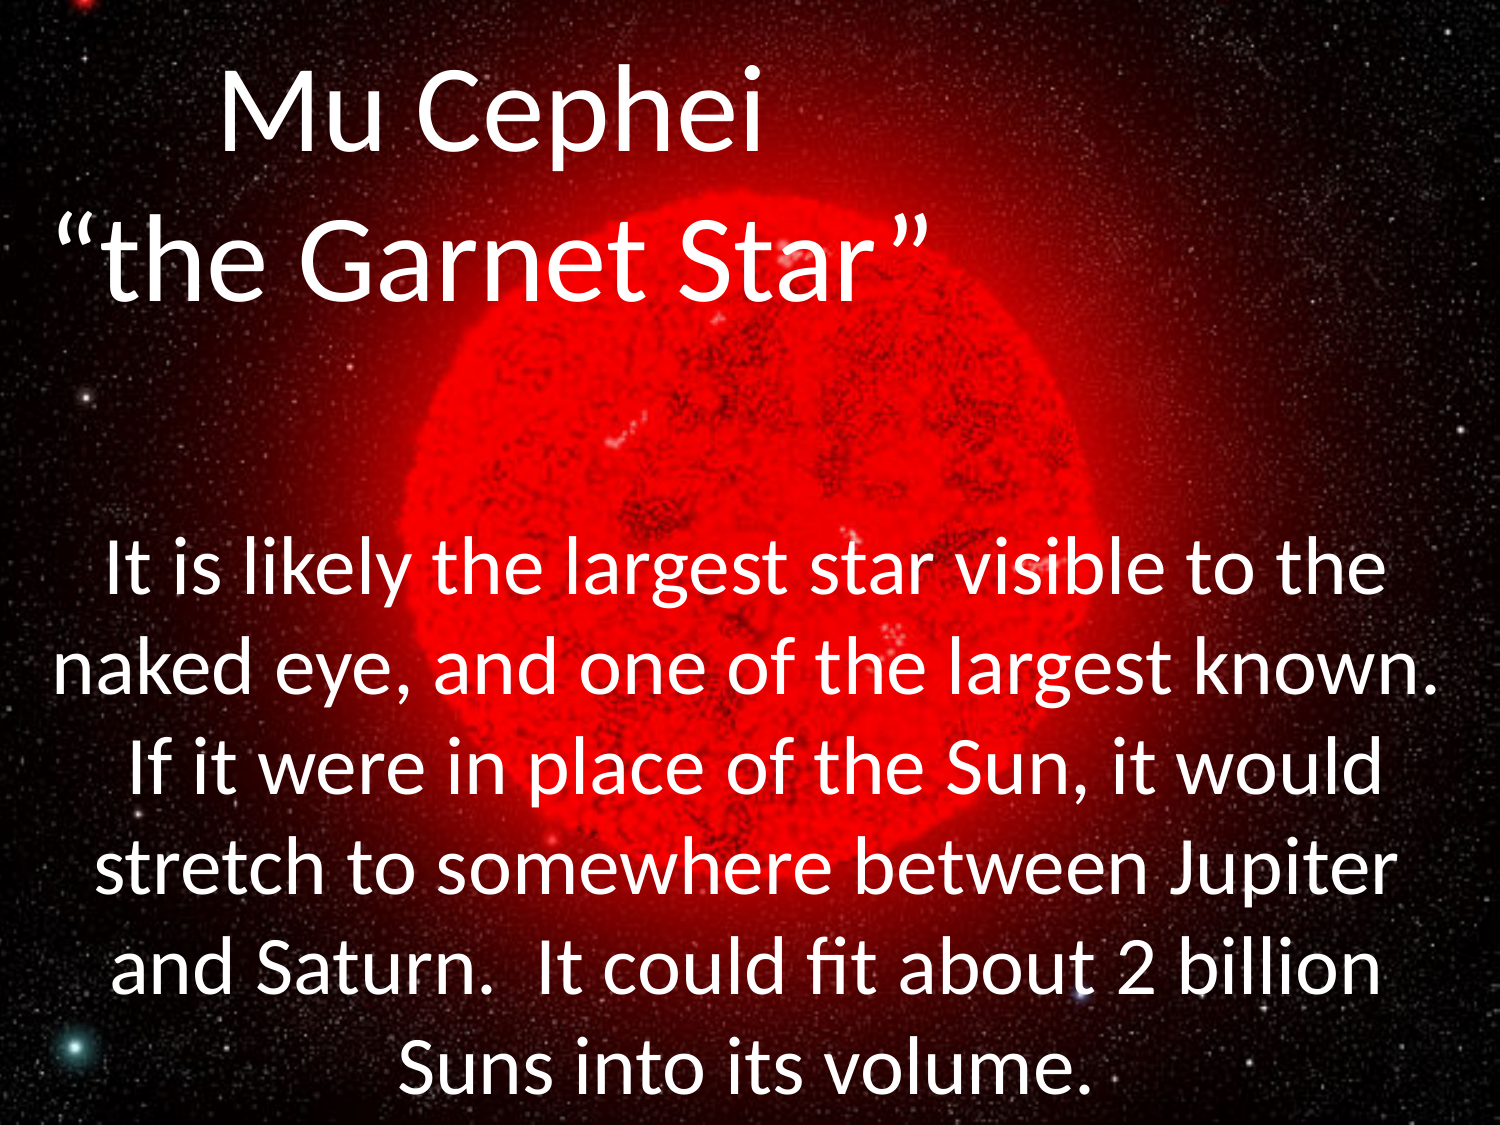

Mu Cephei
“the Garnet Star”
It is likely the largest star visible to the naked eye, and one of the largest known. If it were in place of the Sun, it would stretch to somewhere between Jupiter and Saturn. It could fit about 2 billion Suns into its volume.